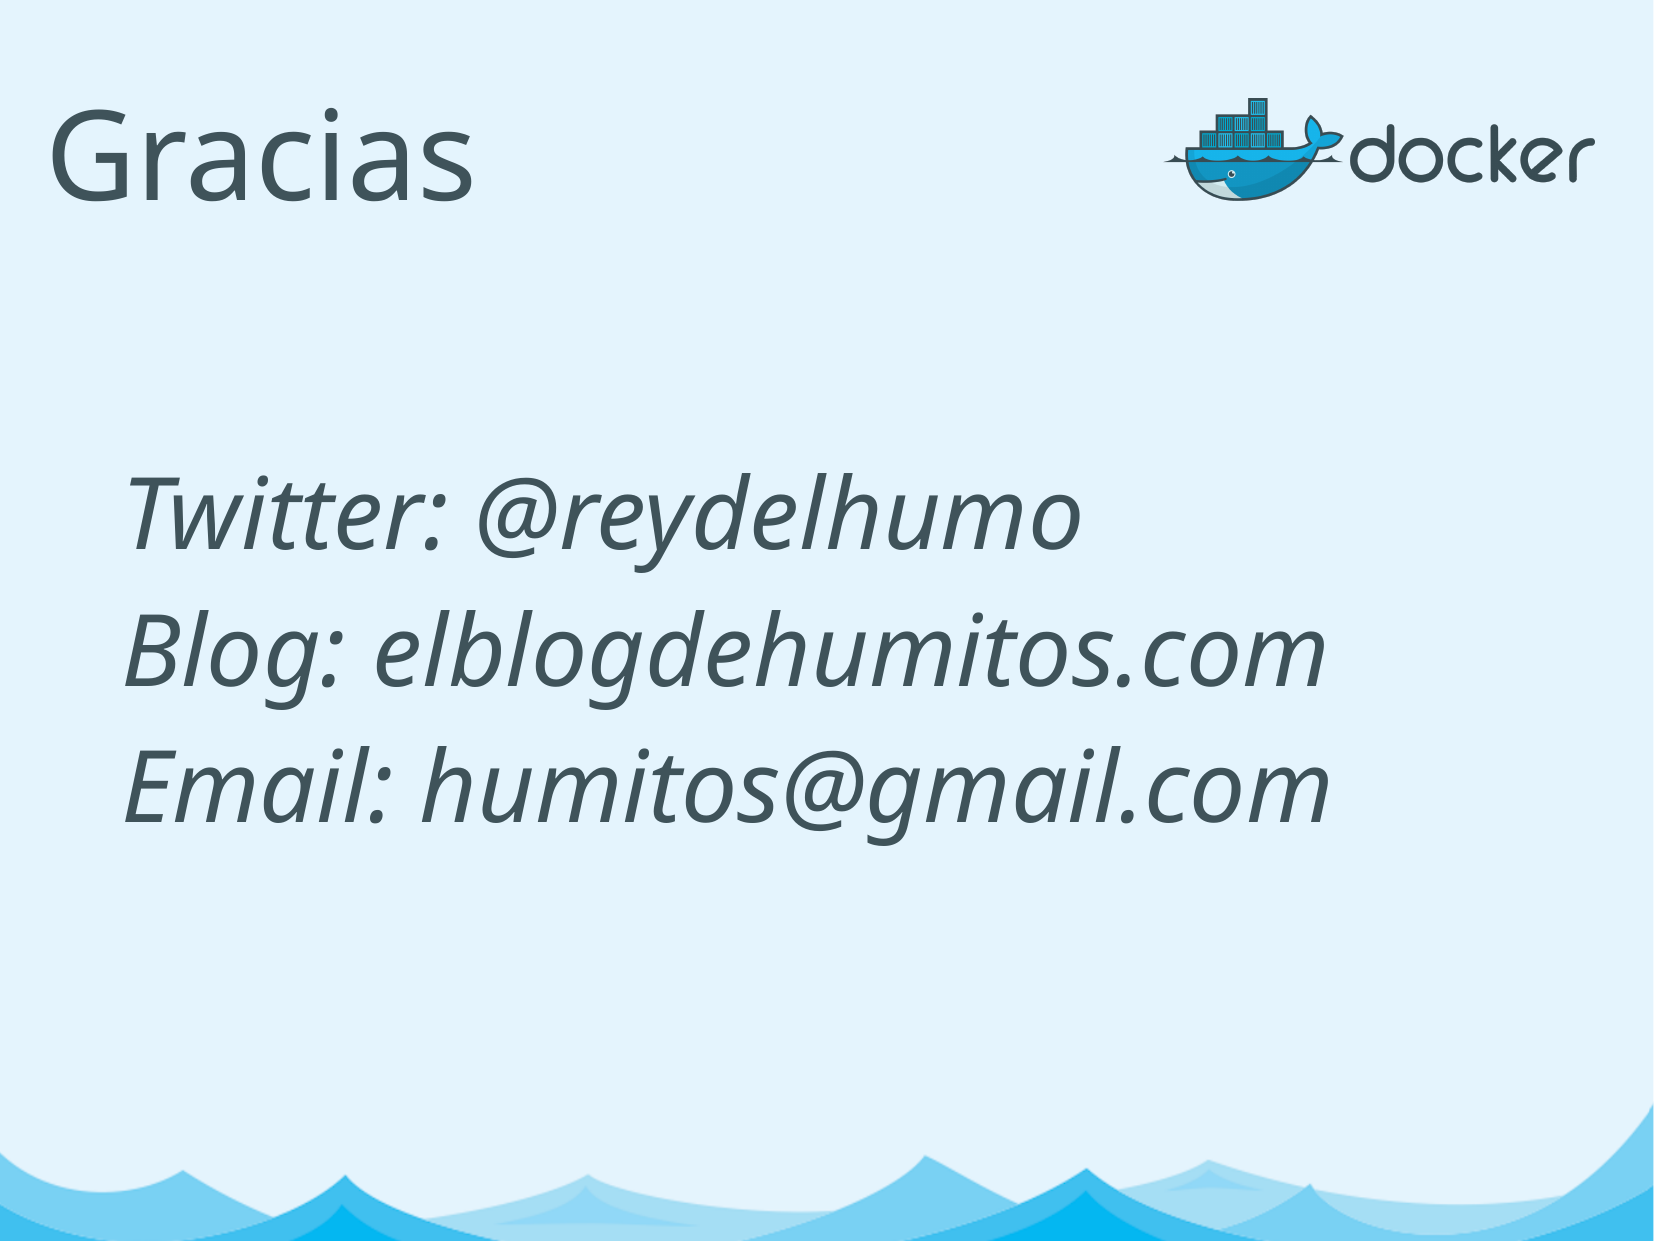

Gracias
Twitter: @reydelhumo
Blog: elblogdehumitos.com
Email: humitos@gmail.com